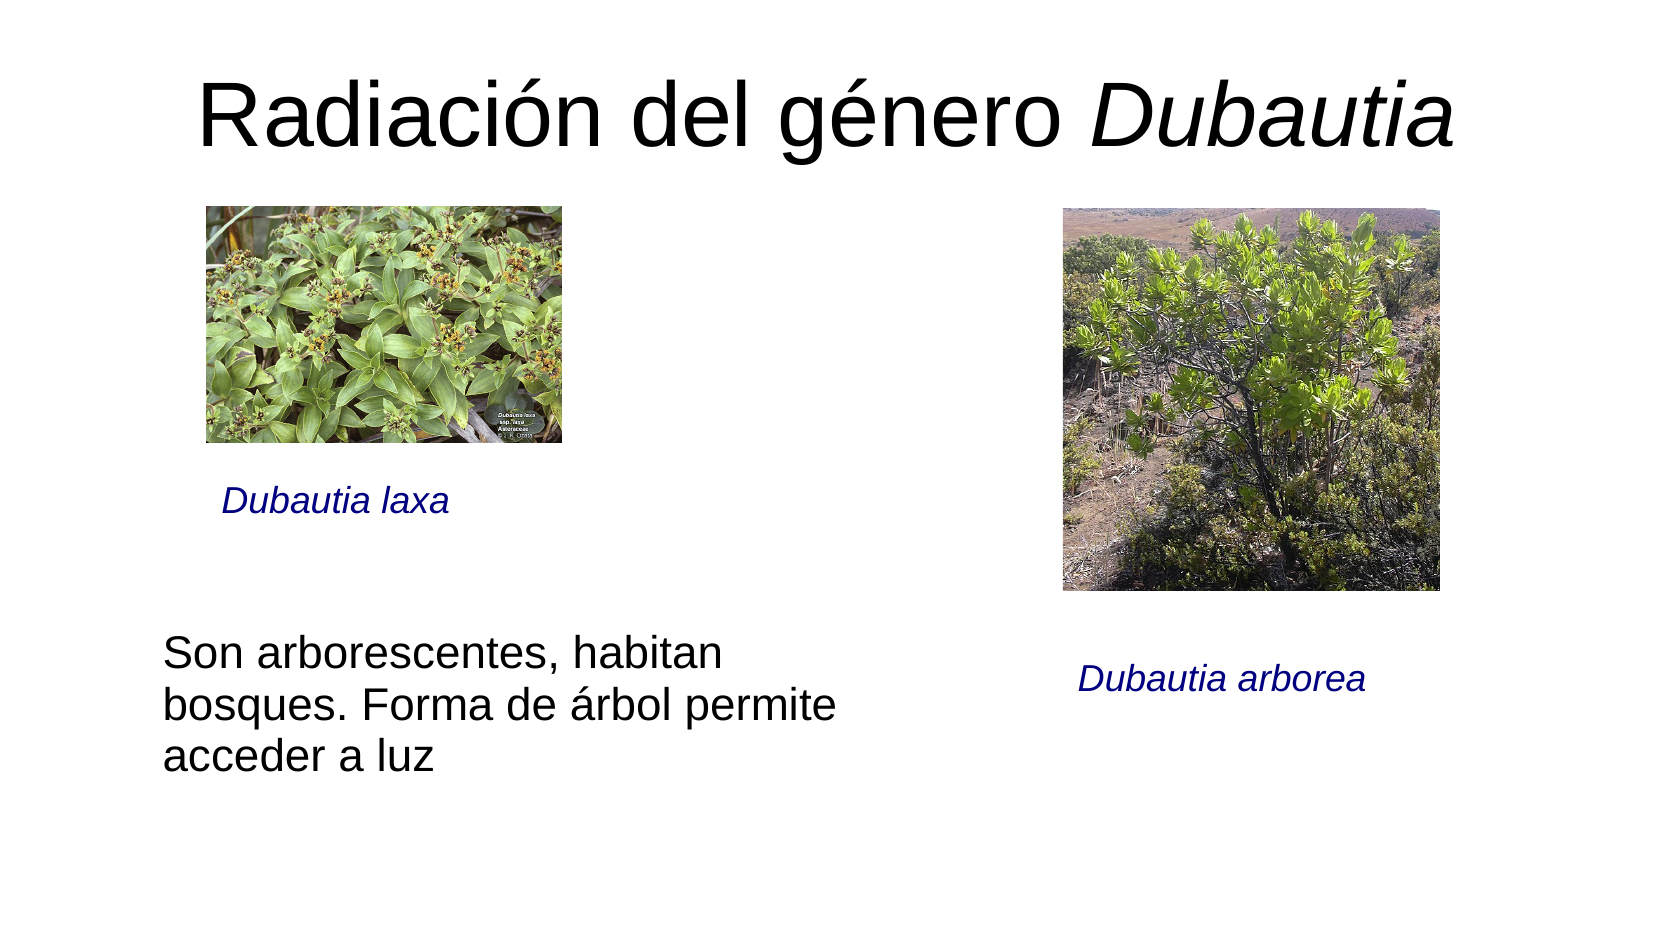

# Radiación del género Dubautia
Dubautia laxa
Son arborescentes, habitan bosques. Forma de árbol permite acceder a luz
Dubautia arborea